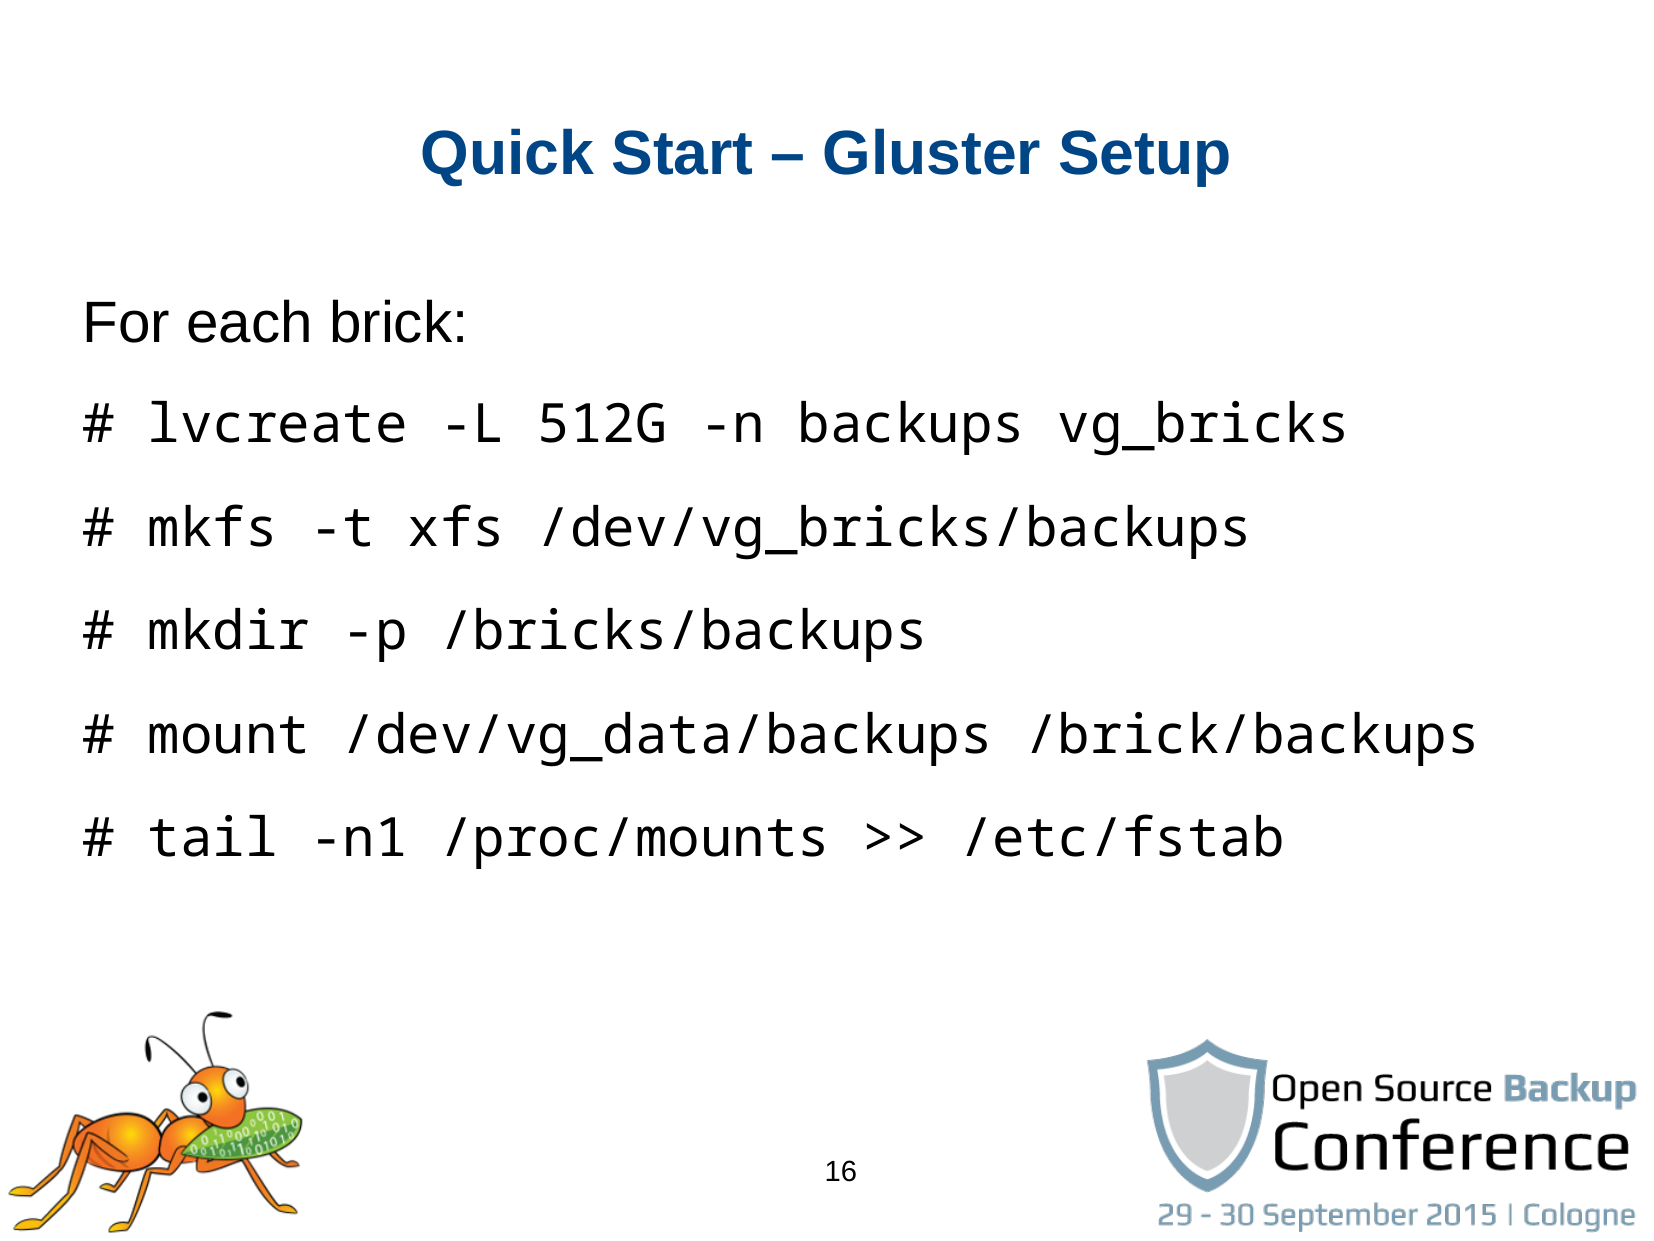

# Quick Start – Gluster Setup
For each brick:
# lvcreate -L 512G -n backups vg_bricks
# mkfs -t xfs /dev/vg_bricks/backups
# mkdir -p /bricks/backups
# mount /dev/vg_data/backups /brick/backups
# tail -n1 /proc/mounts >> /etc/fstab
16